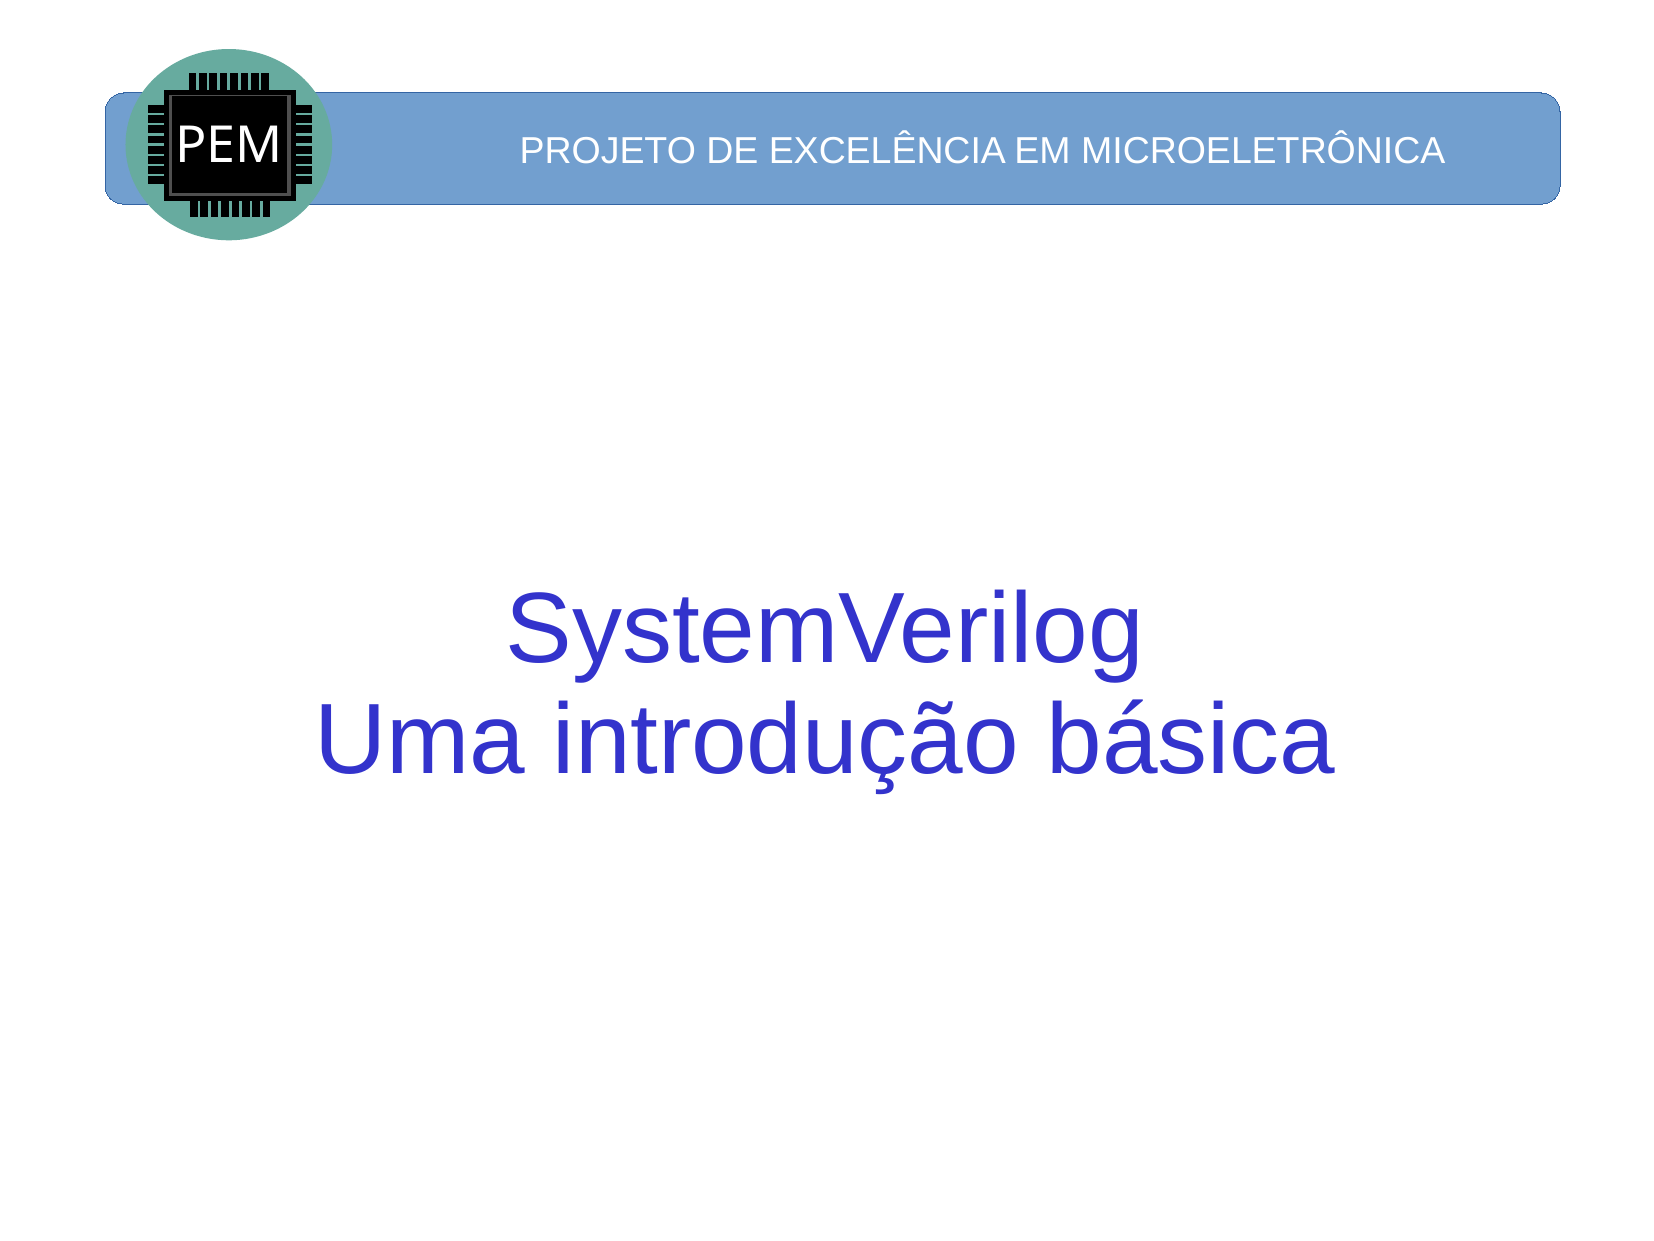

PROJETO DE EXCELÊNCIA EM MICROELETRÔNICA
SystemVerilog
Uma introdução básica